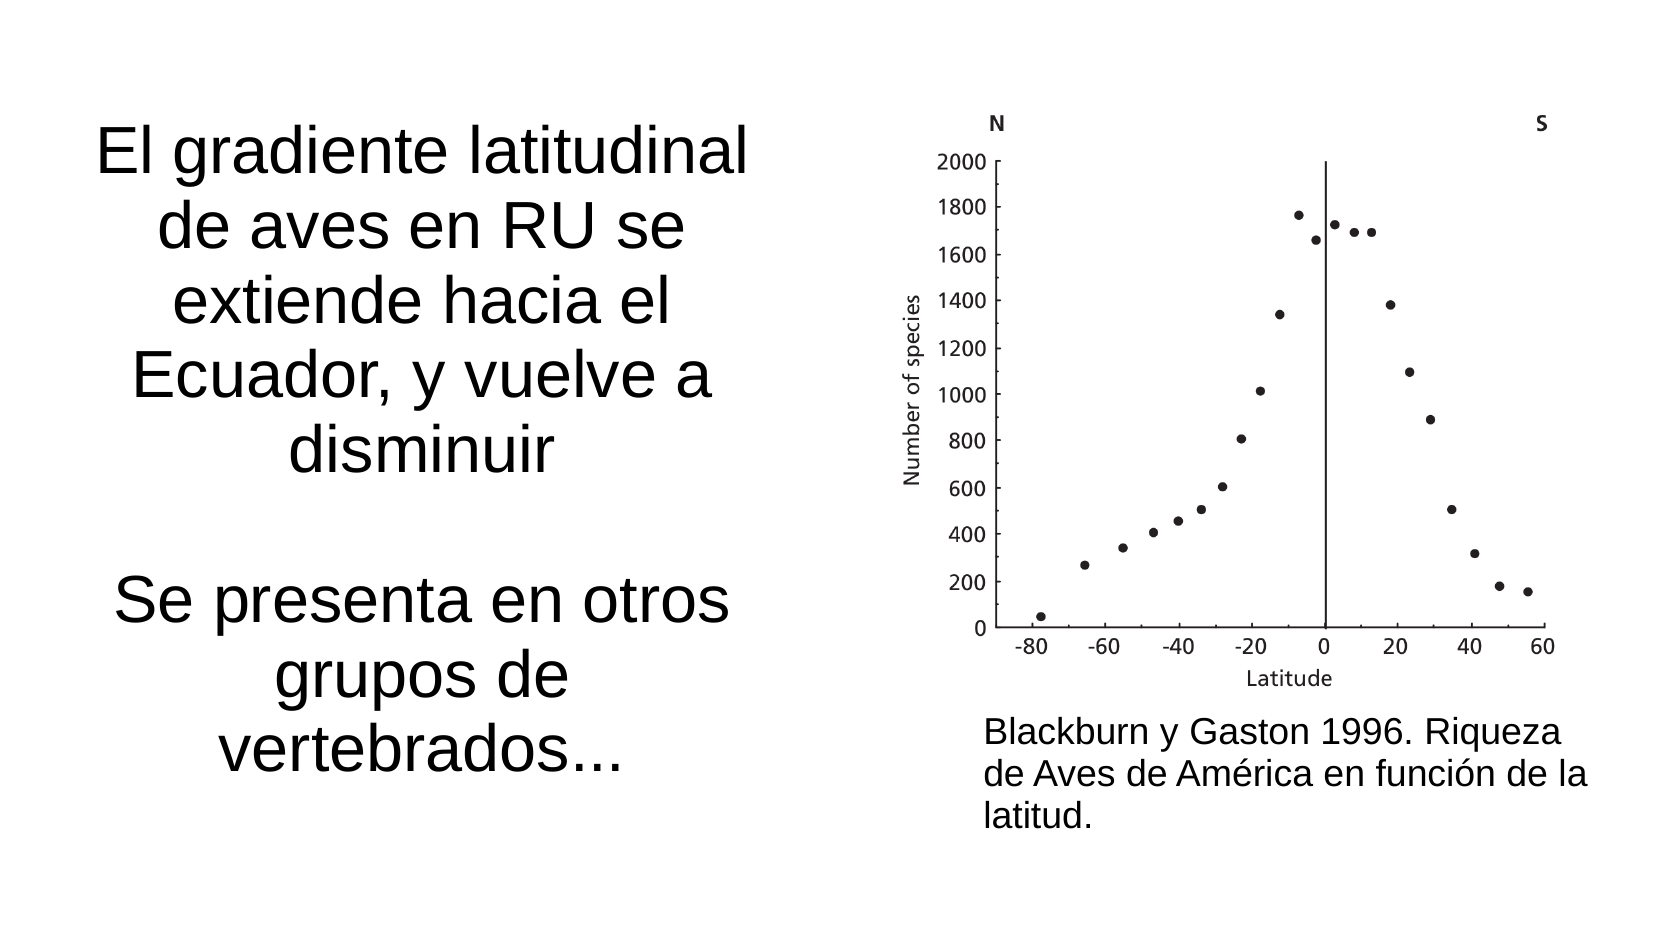

# El gradiente latitudinal de aves en RU se extiende hacia el Ecuador, y vuelve a disminuir
Se presenta en otros grupos de vertebrados...
Blackburn y Gaston 1996. Riqueza de Aves de América en función de la latitud.